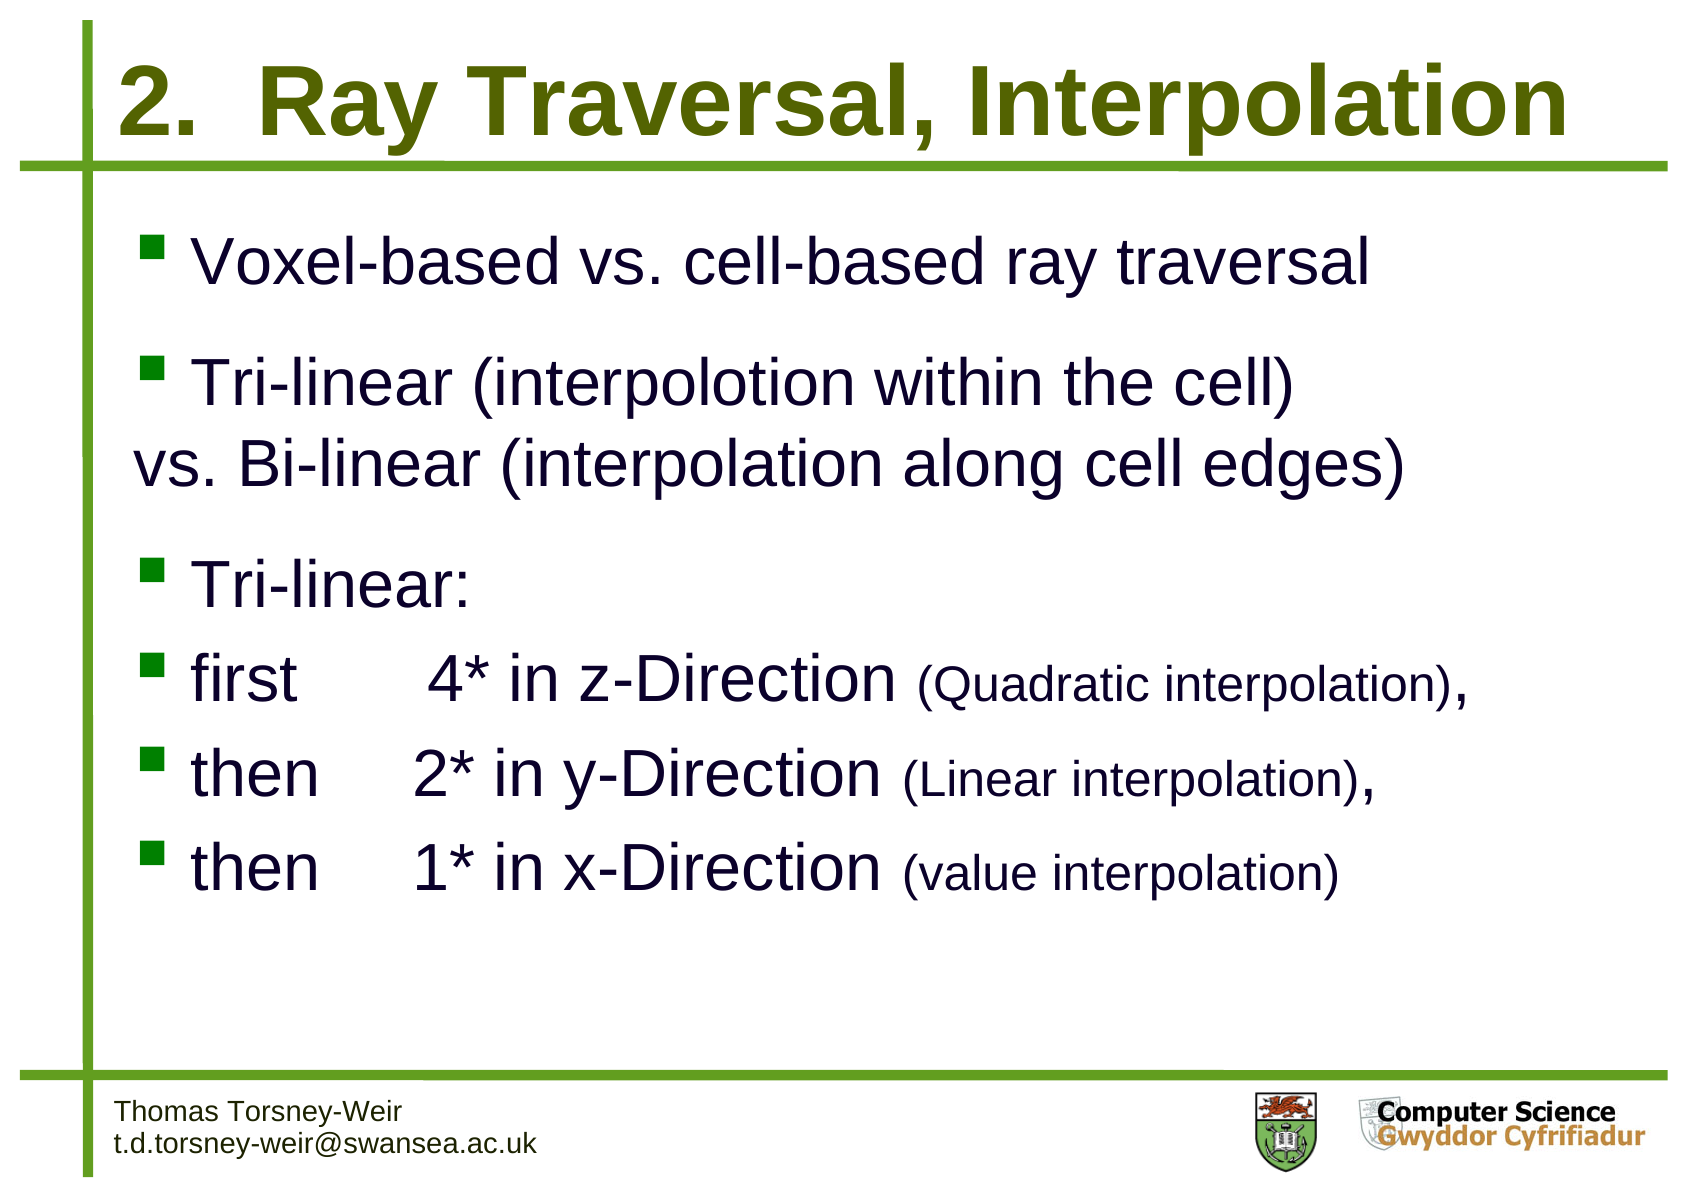

# 2. Ray Traversal, Interpolation
 Voxel-based vs. cell-based ray traversal
 Tri-linear (interpolotion within the cell)
vs. Bi-linear (interpolation along cell edges)
 Tri-linear:
 first 	 4* in z-Direction (Quadratic interpolation),
 then 2* in y-Direction (Linear interpolation),
 then 1* in x-Direction (value interpolation)